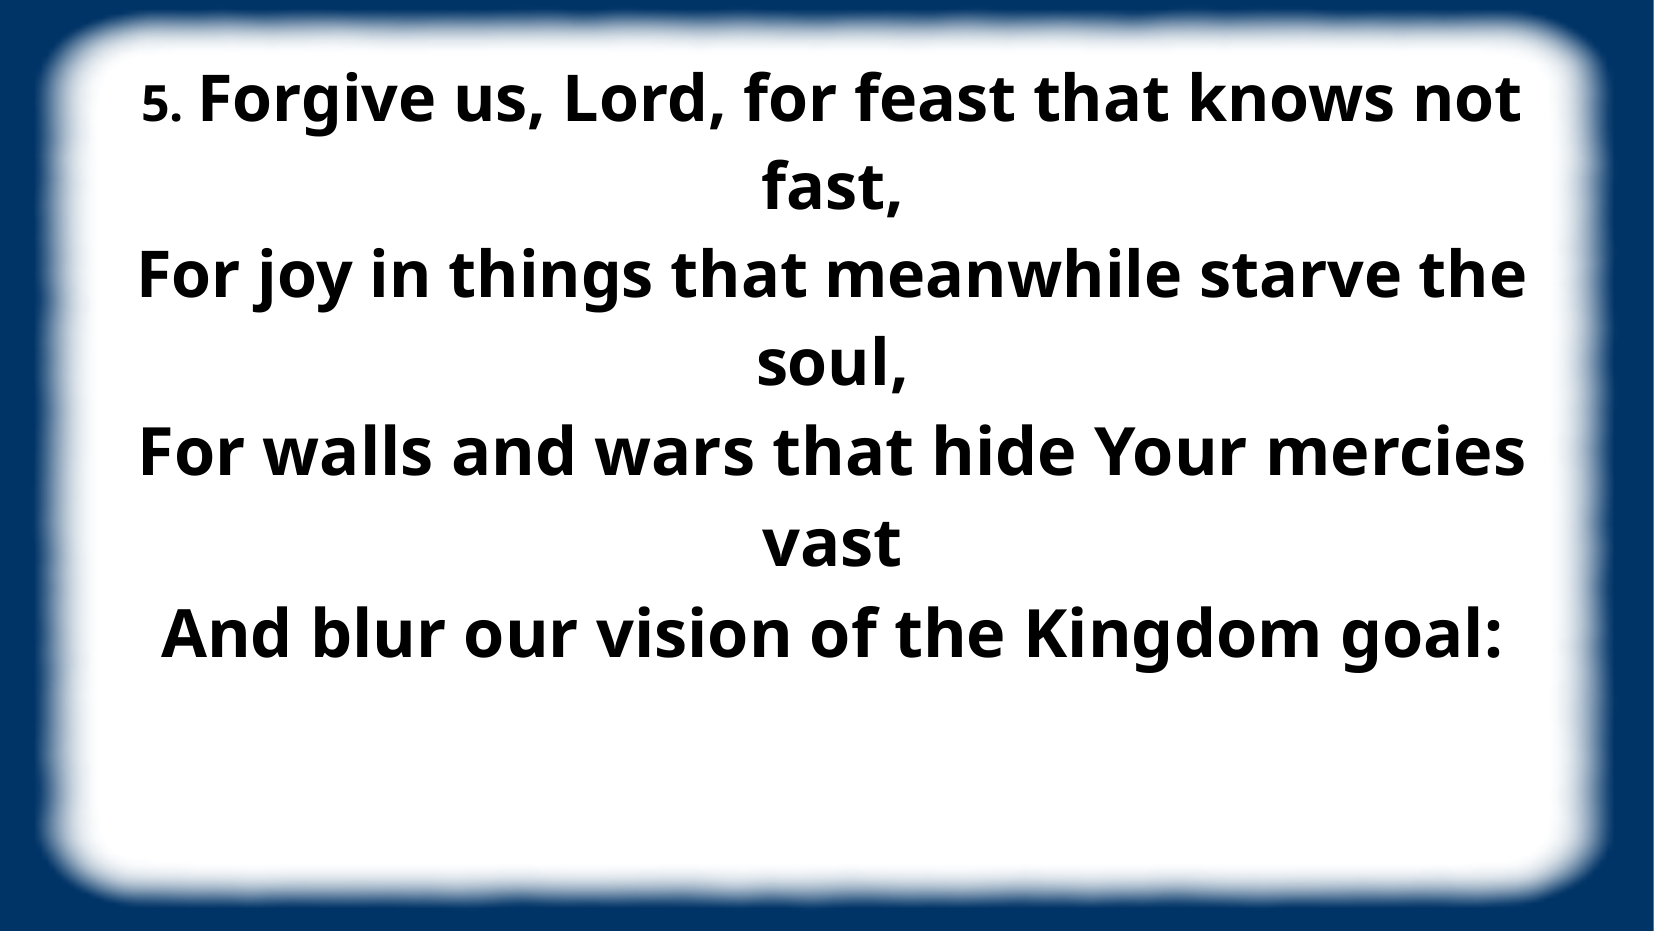

5. 	Forgive us, Lord, for feast that knows not fast,
For joy in things that meanwhile starve the soul,
For walls and wars that hide Your mercies vast
And blur our vision of the Kingdom goal: